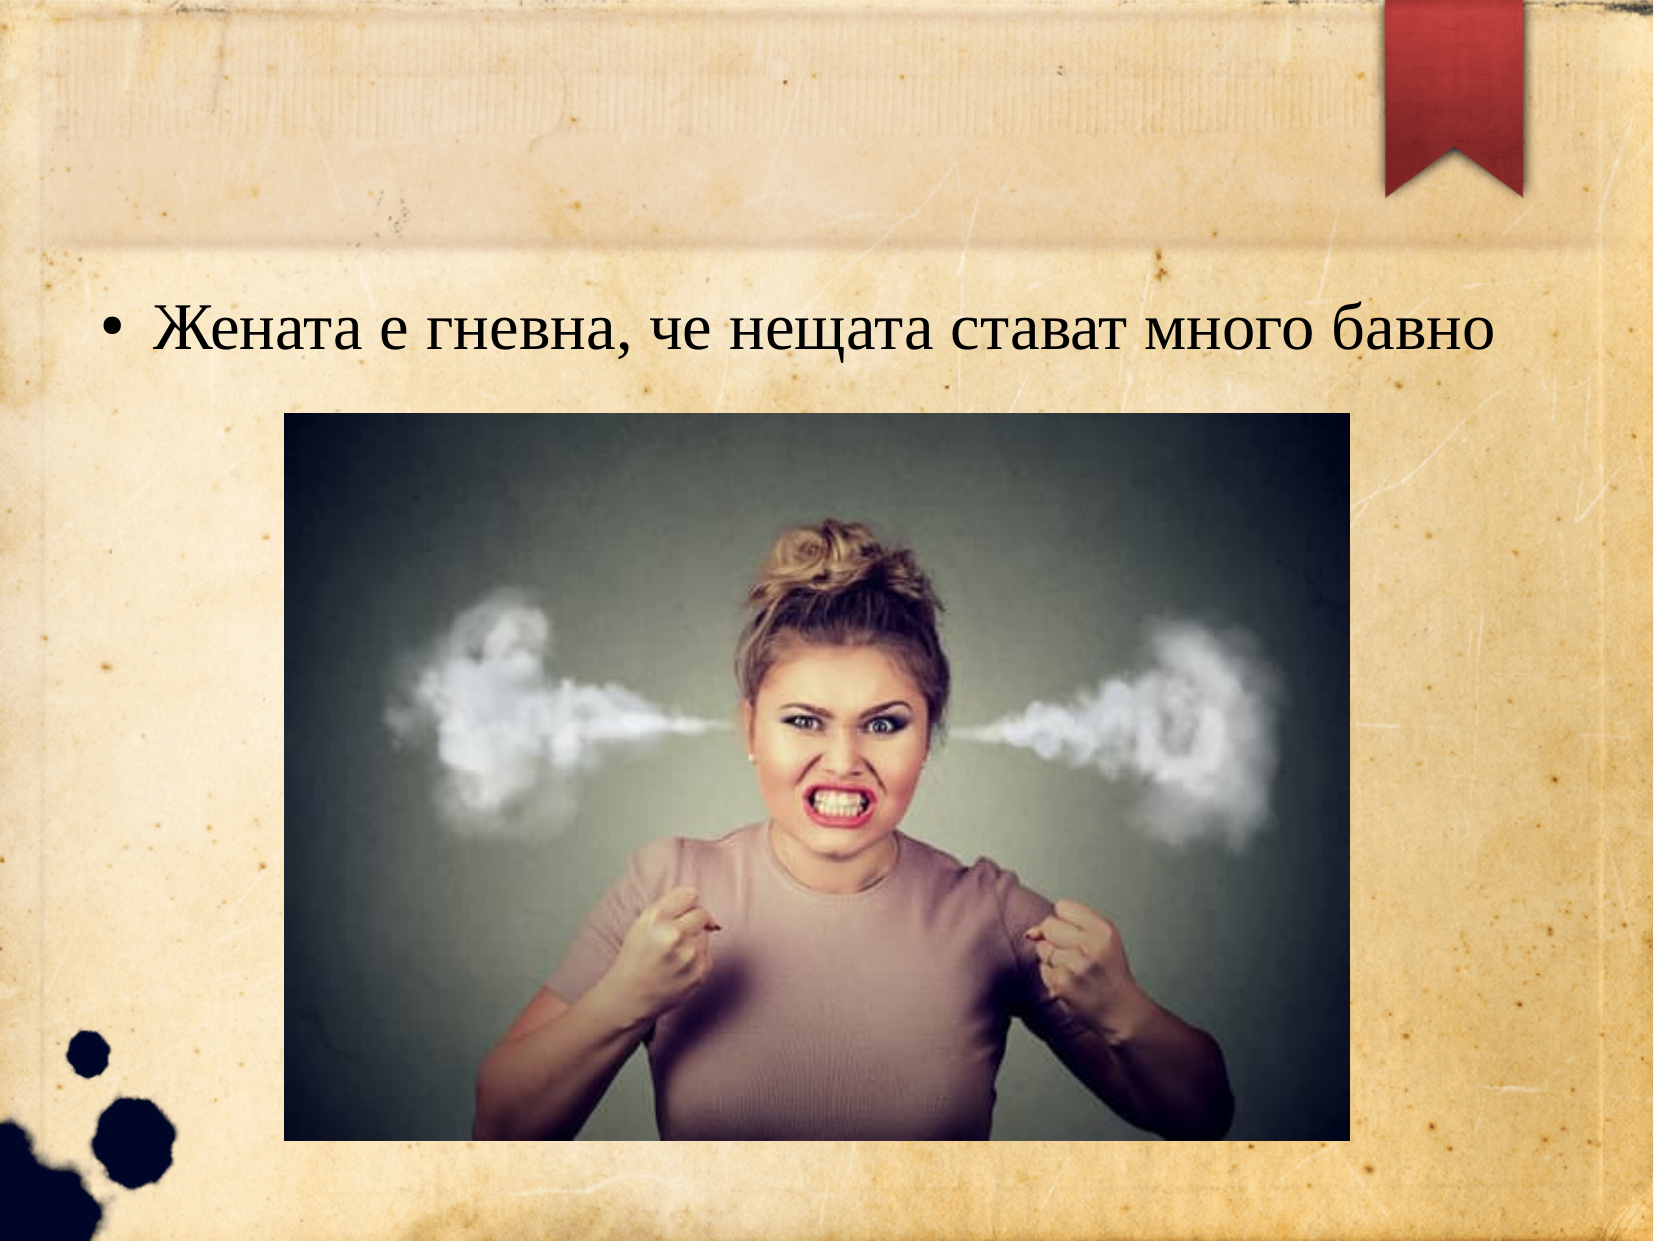

#
Жената е гневна, че нещата стават много бавно